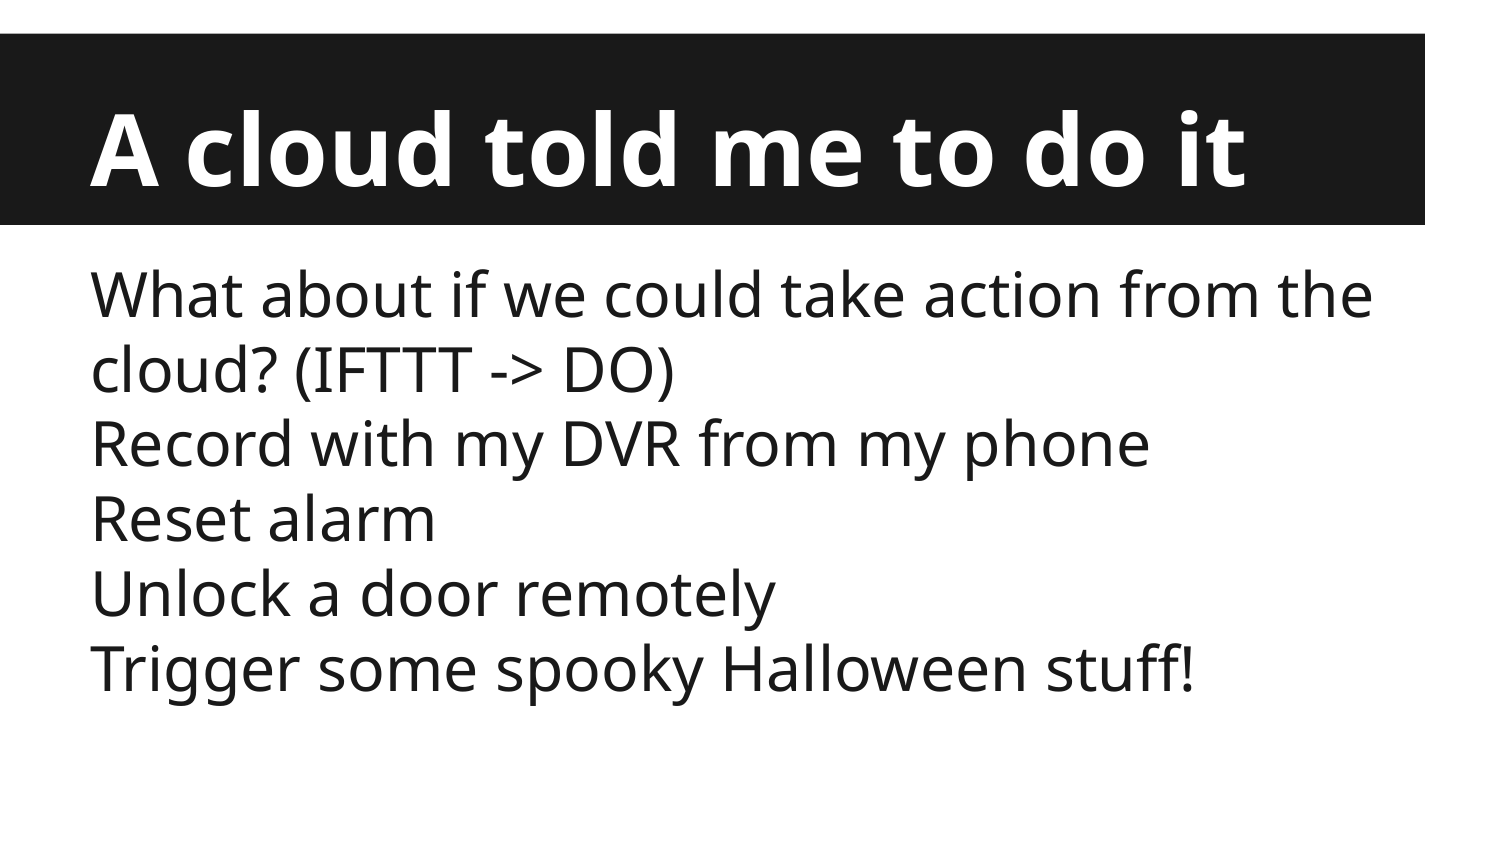

# A cloud told me to do it
What about if we could take action from the cloud? (IFTTT -> DO)
Record with my DVR from my phone
Reset alarm
Unlock a door remotely
Trigger some spooky Halloween stuff!